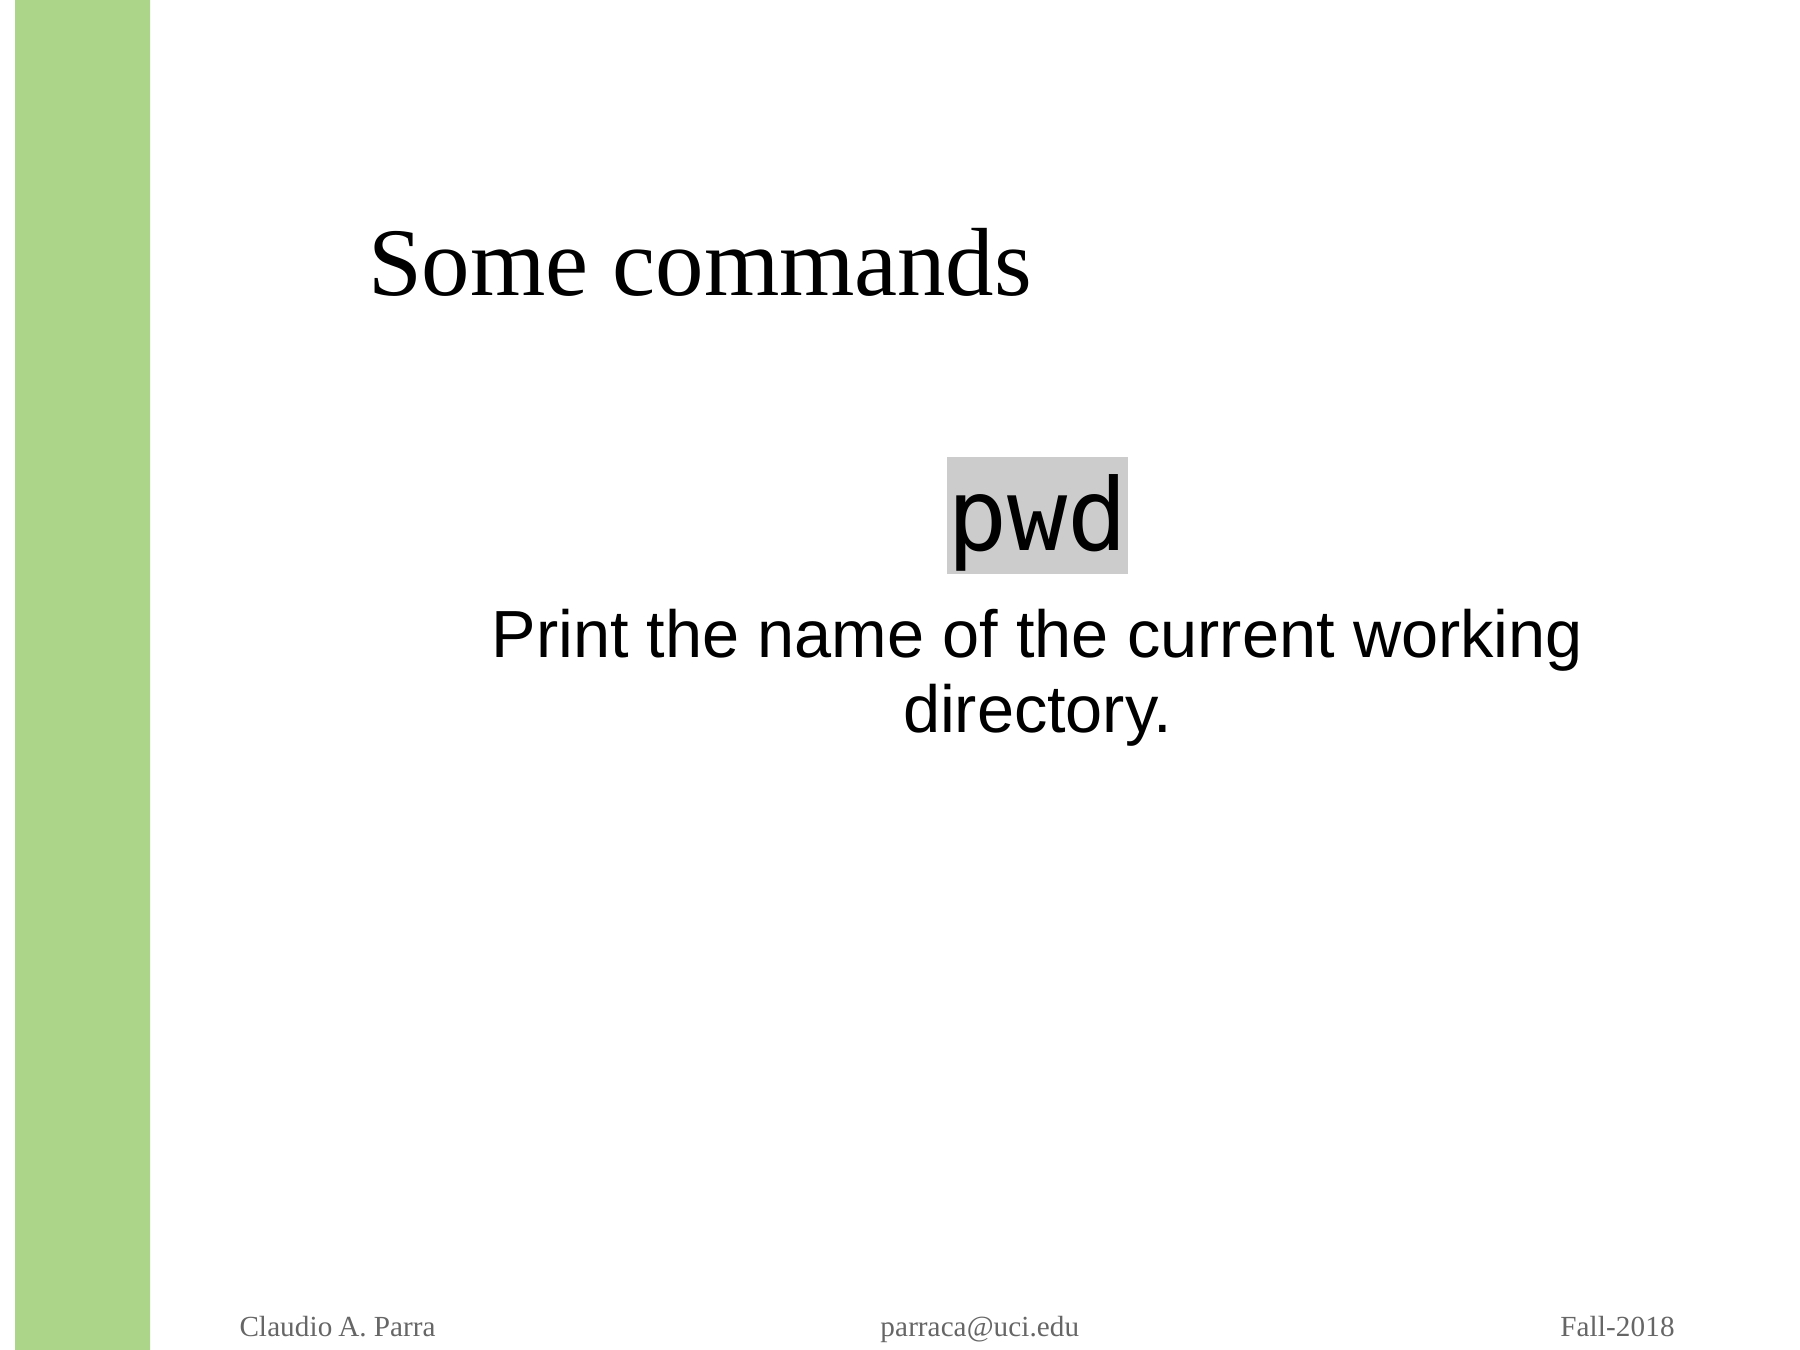

# Some commands
pwd
Print the name of the current working directory.